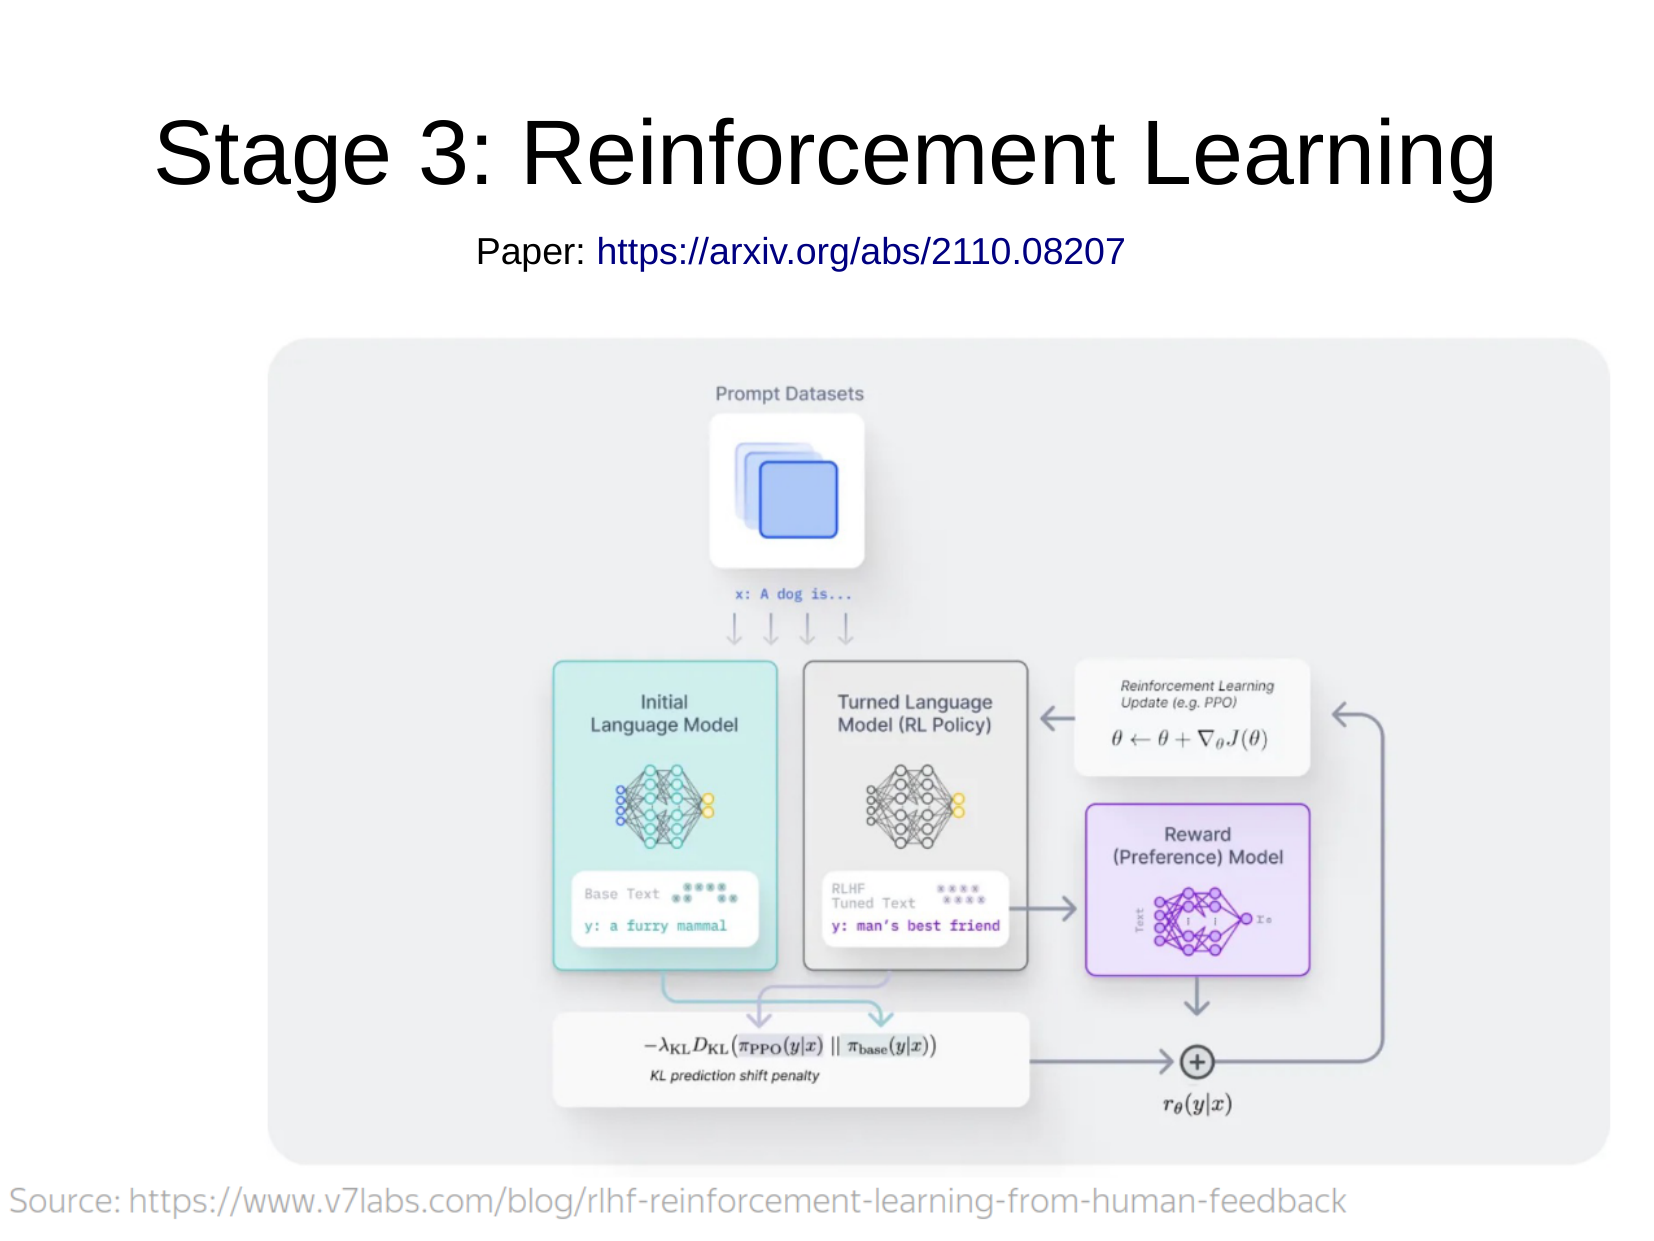

# Stage 3: Reinforcement Learning
Paper: https://arxiv.org/abs/2110.08207